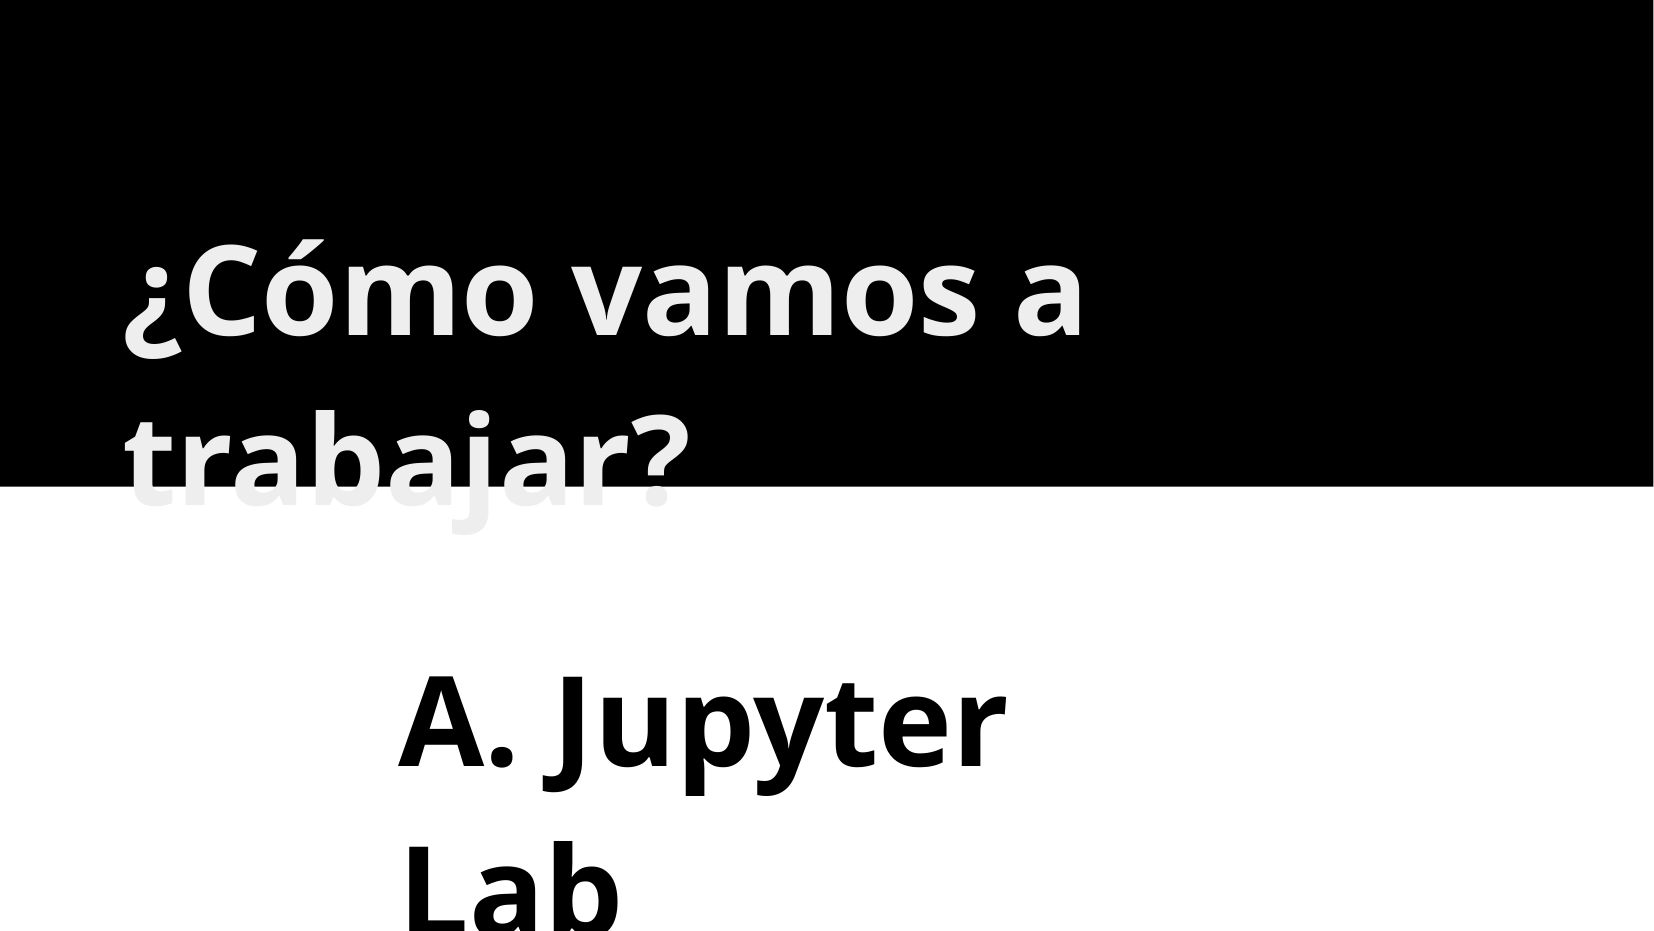

¿Cómo vamos a trabajar?
A. Jupyter Lab